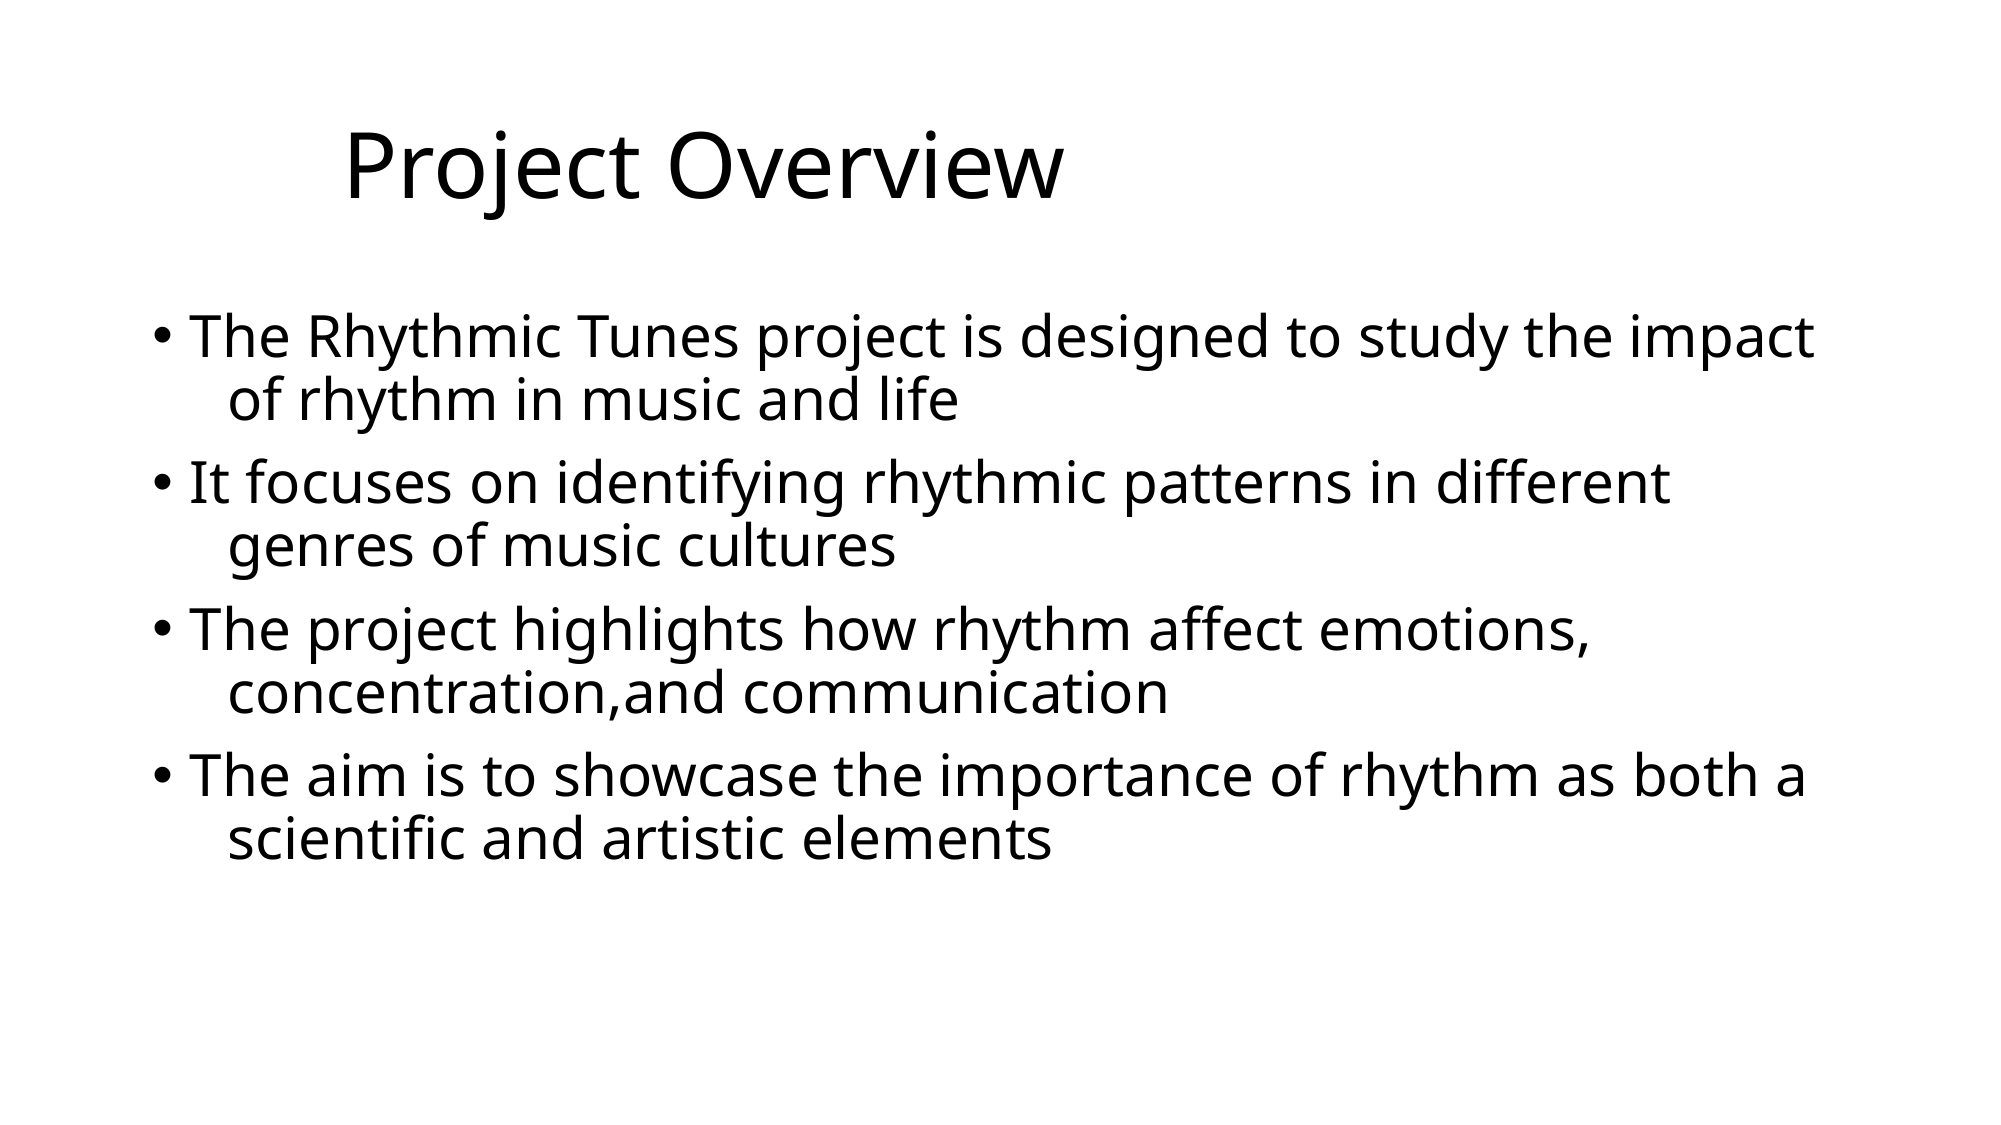

# Project Overview
The Rhythmic Tunes project is designed to study the impact of rhythm in music and life
It focuses on identifying rhythmic patterns in different genres of music cultures
The project highlights how rhythm affect emotions, concentration,and communication
The aim is to showcase the importance of rhythm as both a scientific and artistic elements